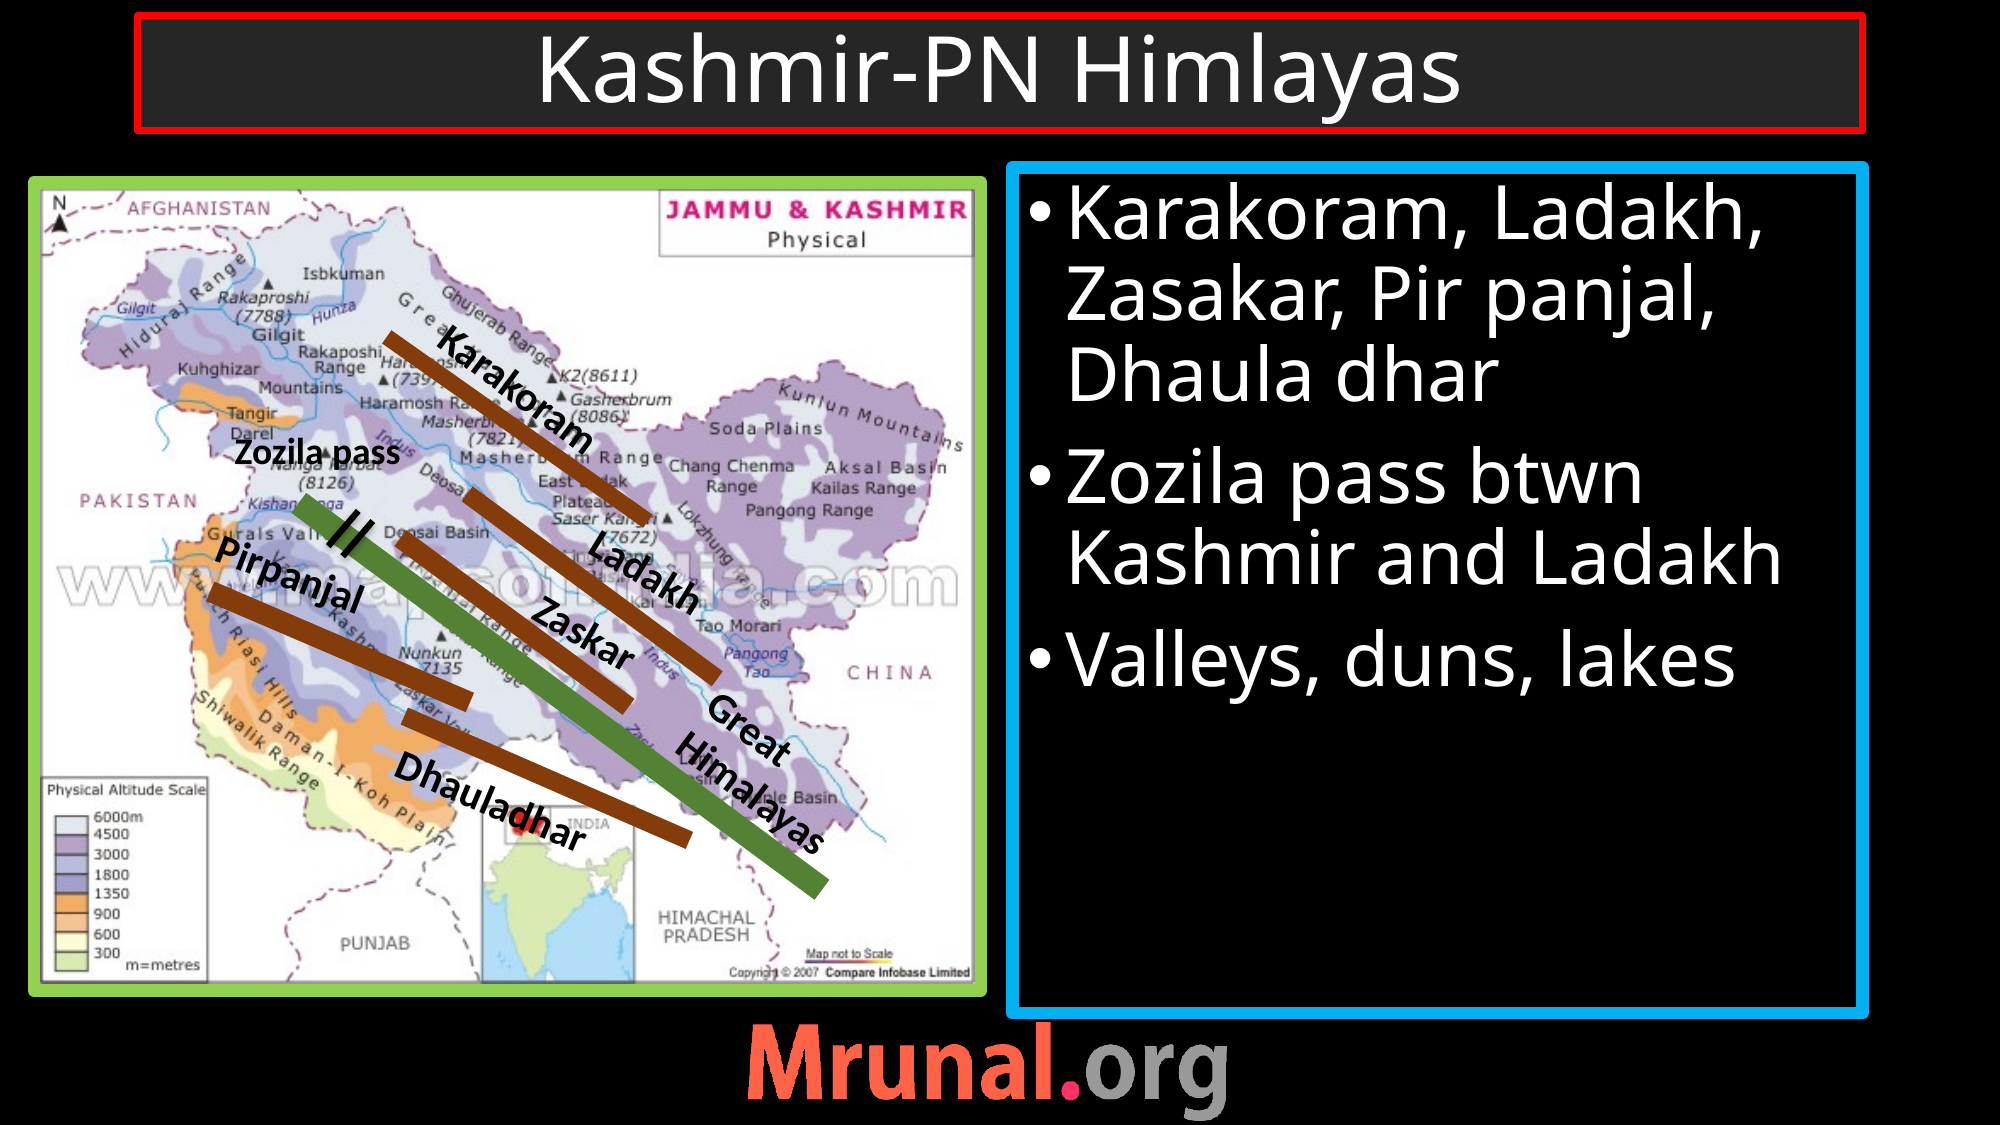

Kashmir-PN Himlayas
# Karakoram, Ladakh, Zasakar, Pir panjal, Dhaula dhar
Zozila pass btwn Kashmir and Ladakh
Valleys, duns, lakes
Karakoram
Zozila pass
Pirpanjal
Ladakh
Zaskar
Great Himalayas
Dhauladhar